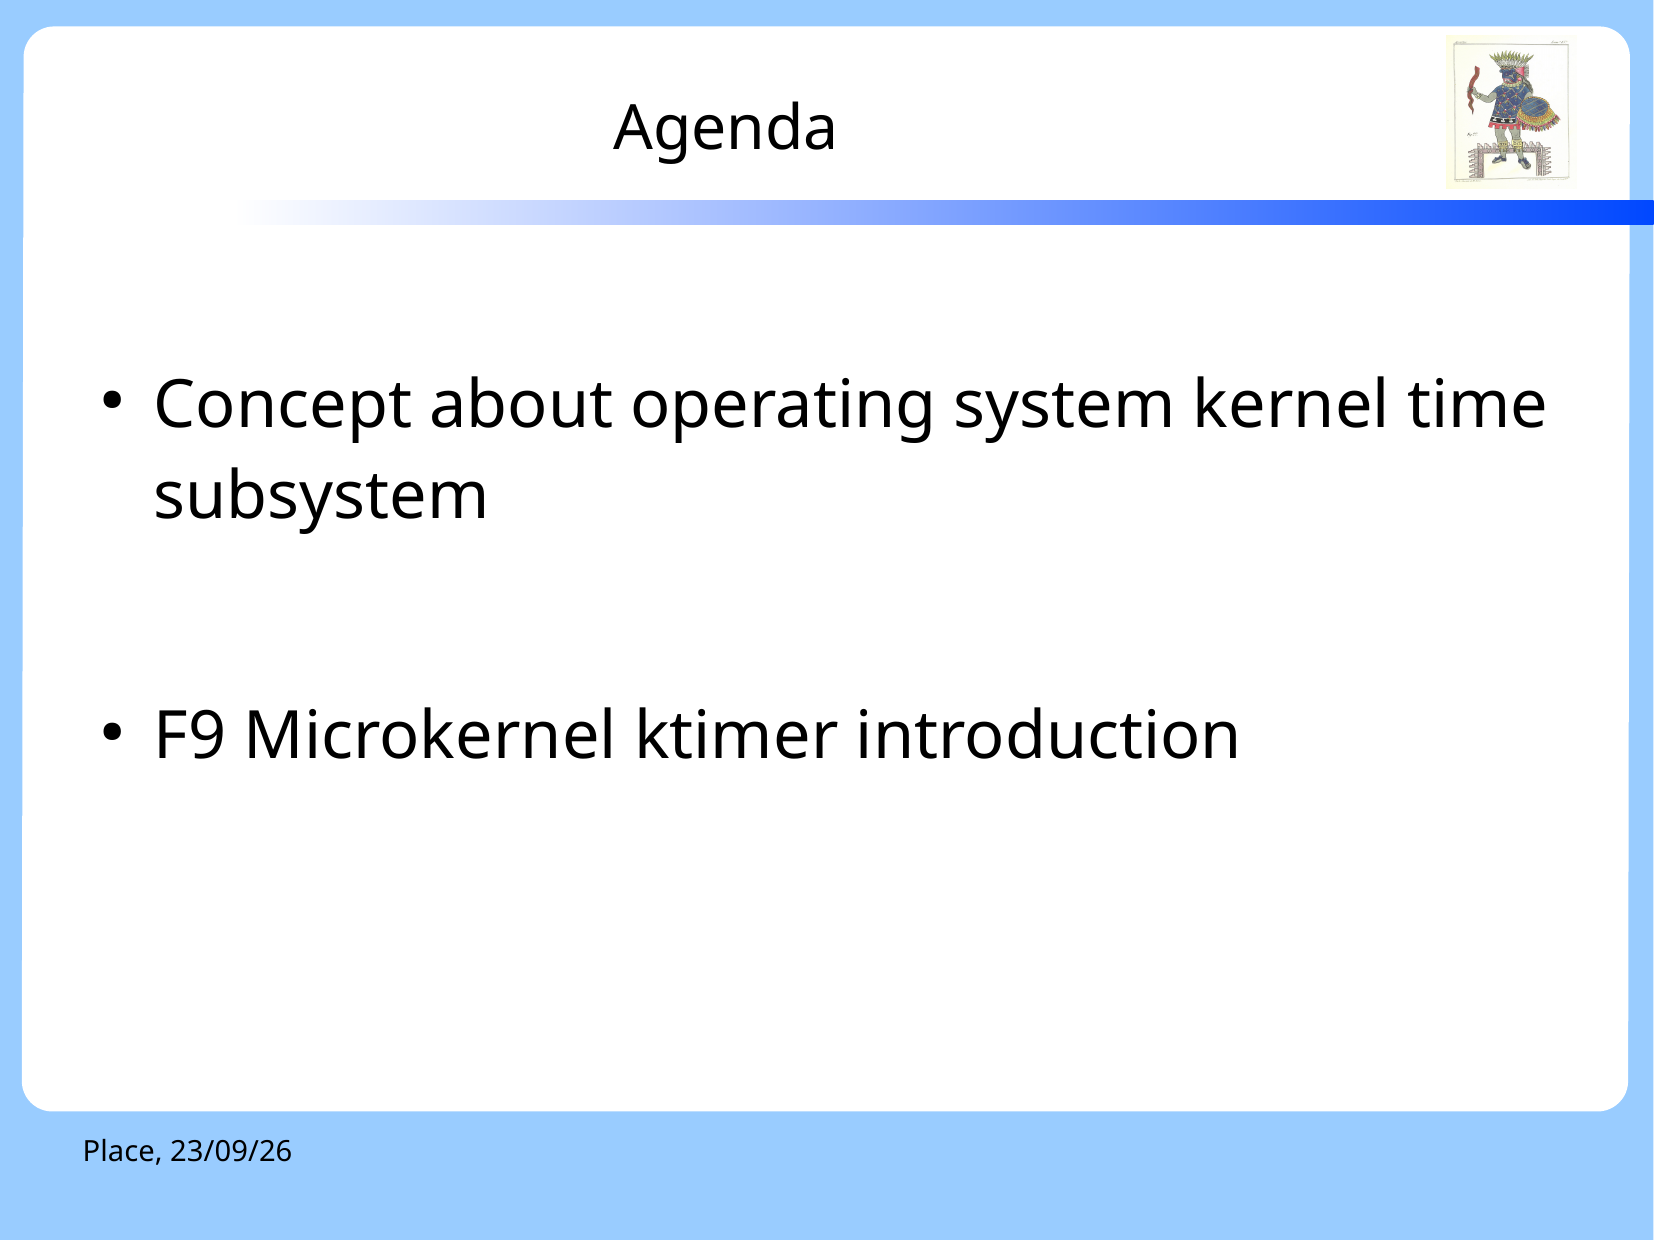

# Agenda
Concept about operating system kernel time subsystem
F9 Microkernel ktimer introduction